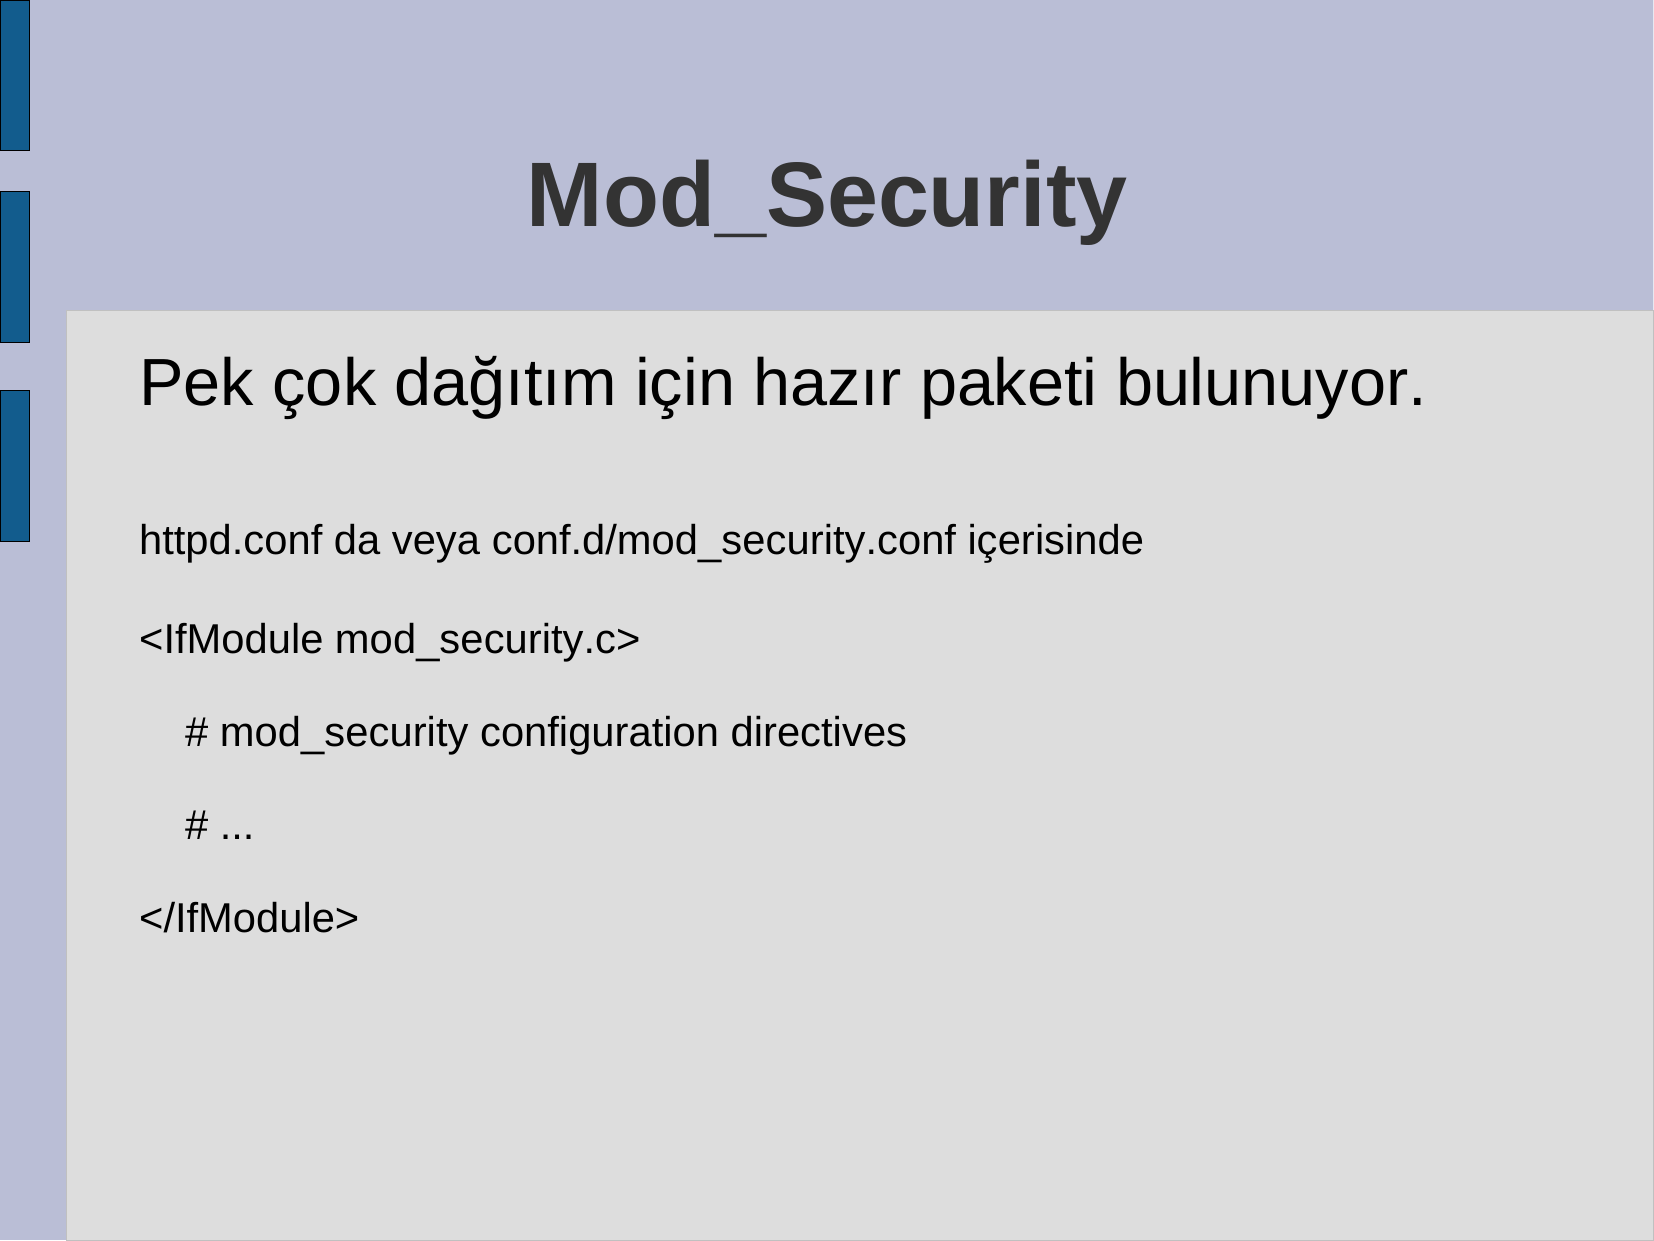

# Mod_Security
Pek çok dağıtım için hazır paketi bulunuyor.
httpd.conf da veya conf.d/mod_security.conf içerisinde
<IfModule mod_security.c>
 # mod_security configuration directives
 # ...
</IfModule>